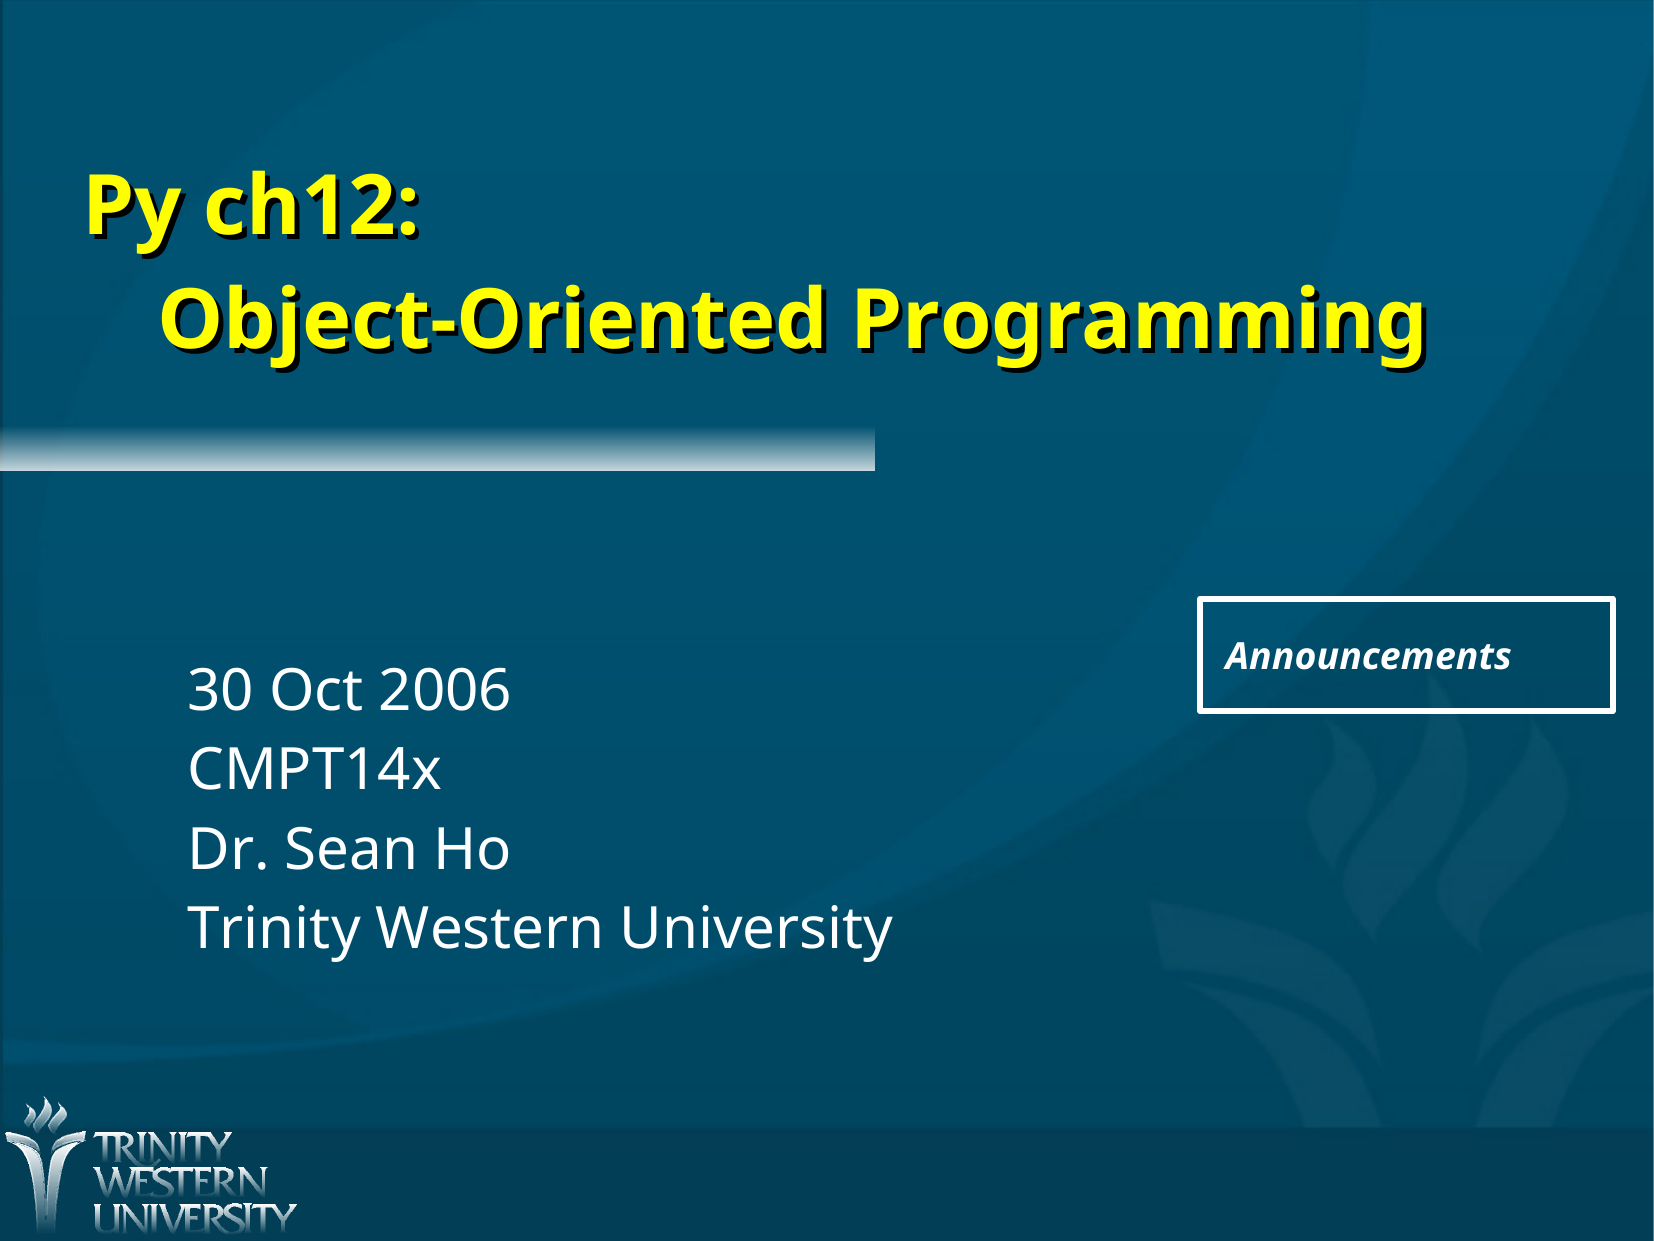

# Py ch12: Object-Oriented Programming
30 Oct 2006
CMPT14x
Dr. Sean Ho
Trinity Western University
Announcements